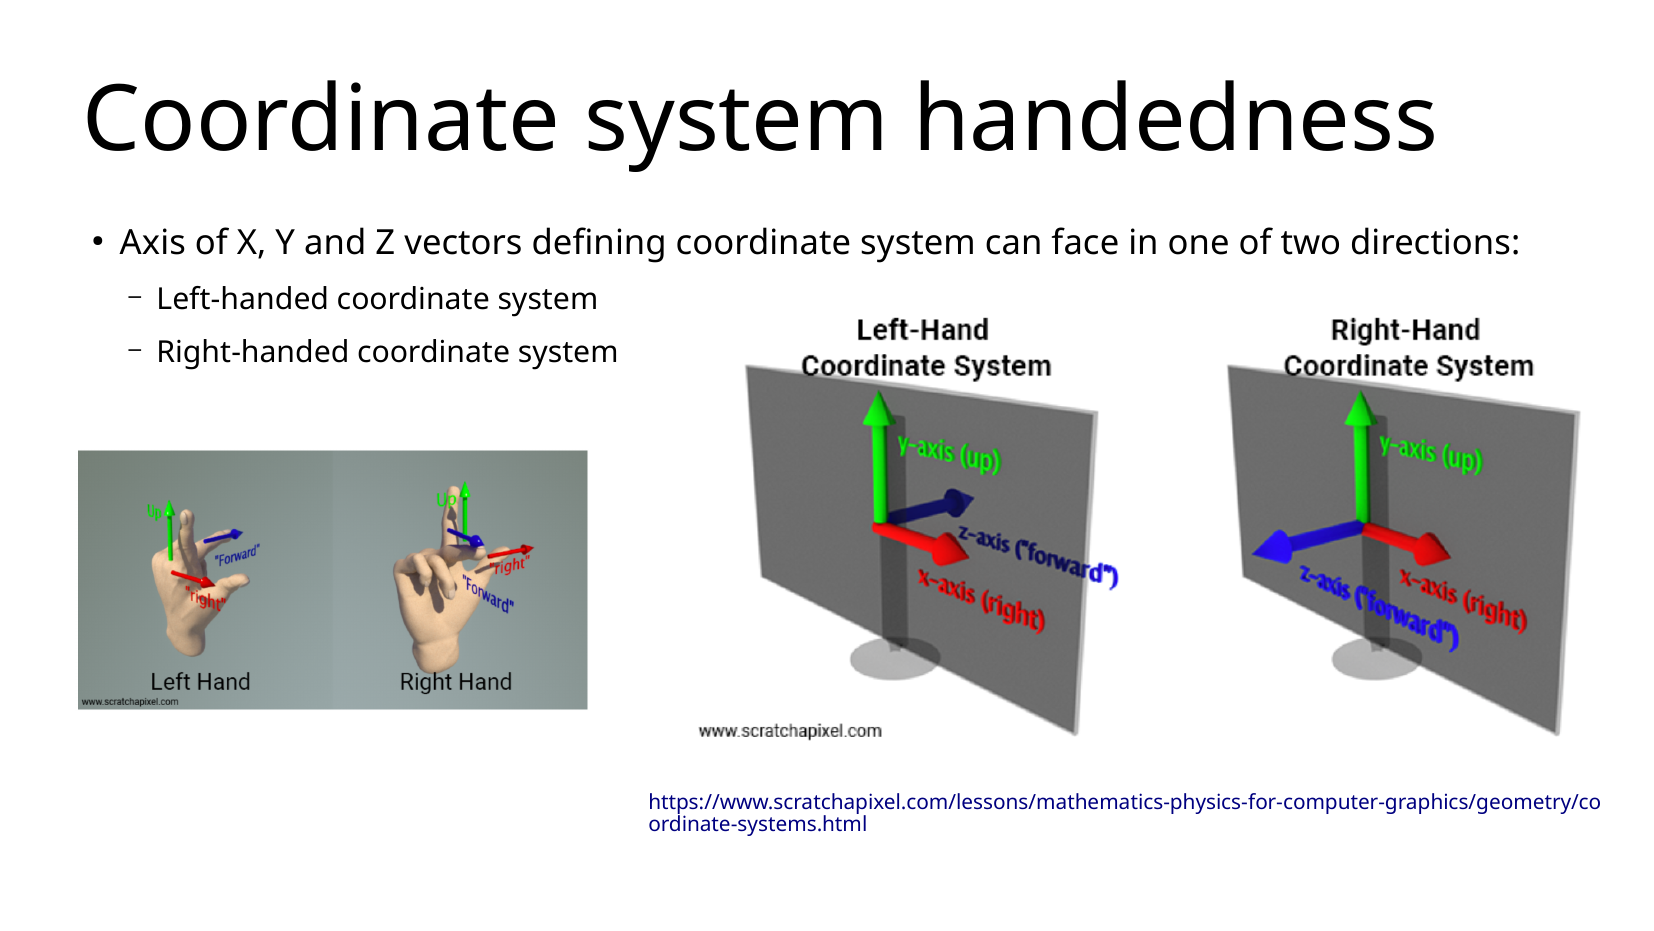

# Coordinate system handedness
Axis of X, Y and Z vectors defining coordinate system can face in one of two directions:
Left-handed coordinate system
Right-handed coordinate system
https://www.scratchapixel.com/lessons/mathematics-physics-for-computer-graphics/geometry/coordinate-systems.html